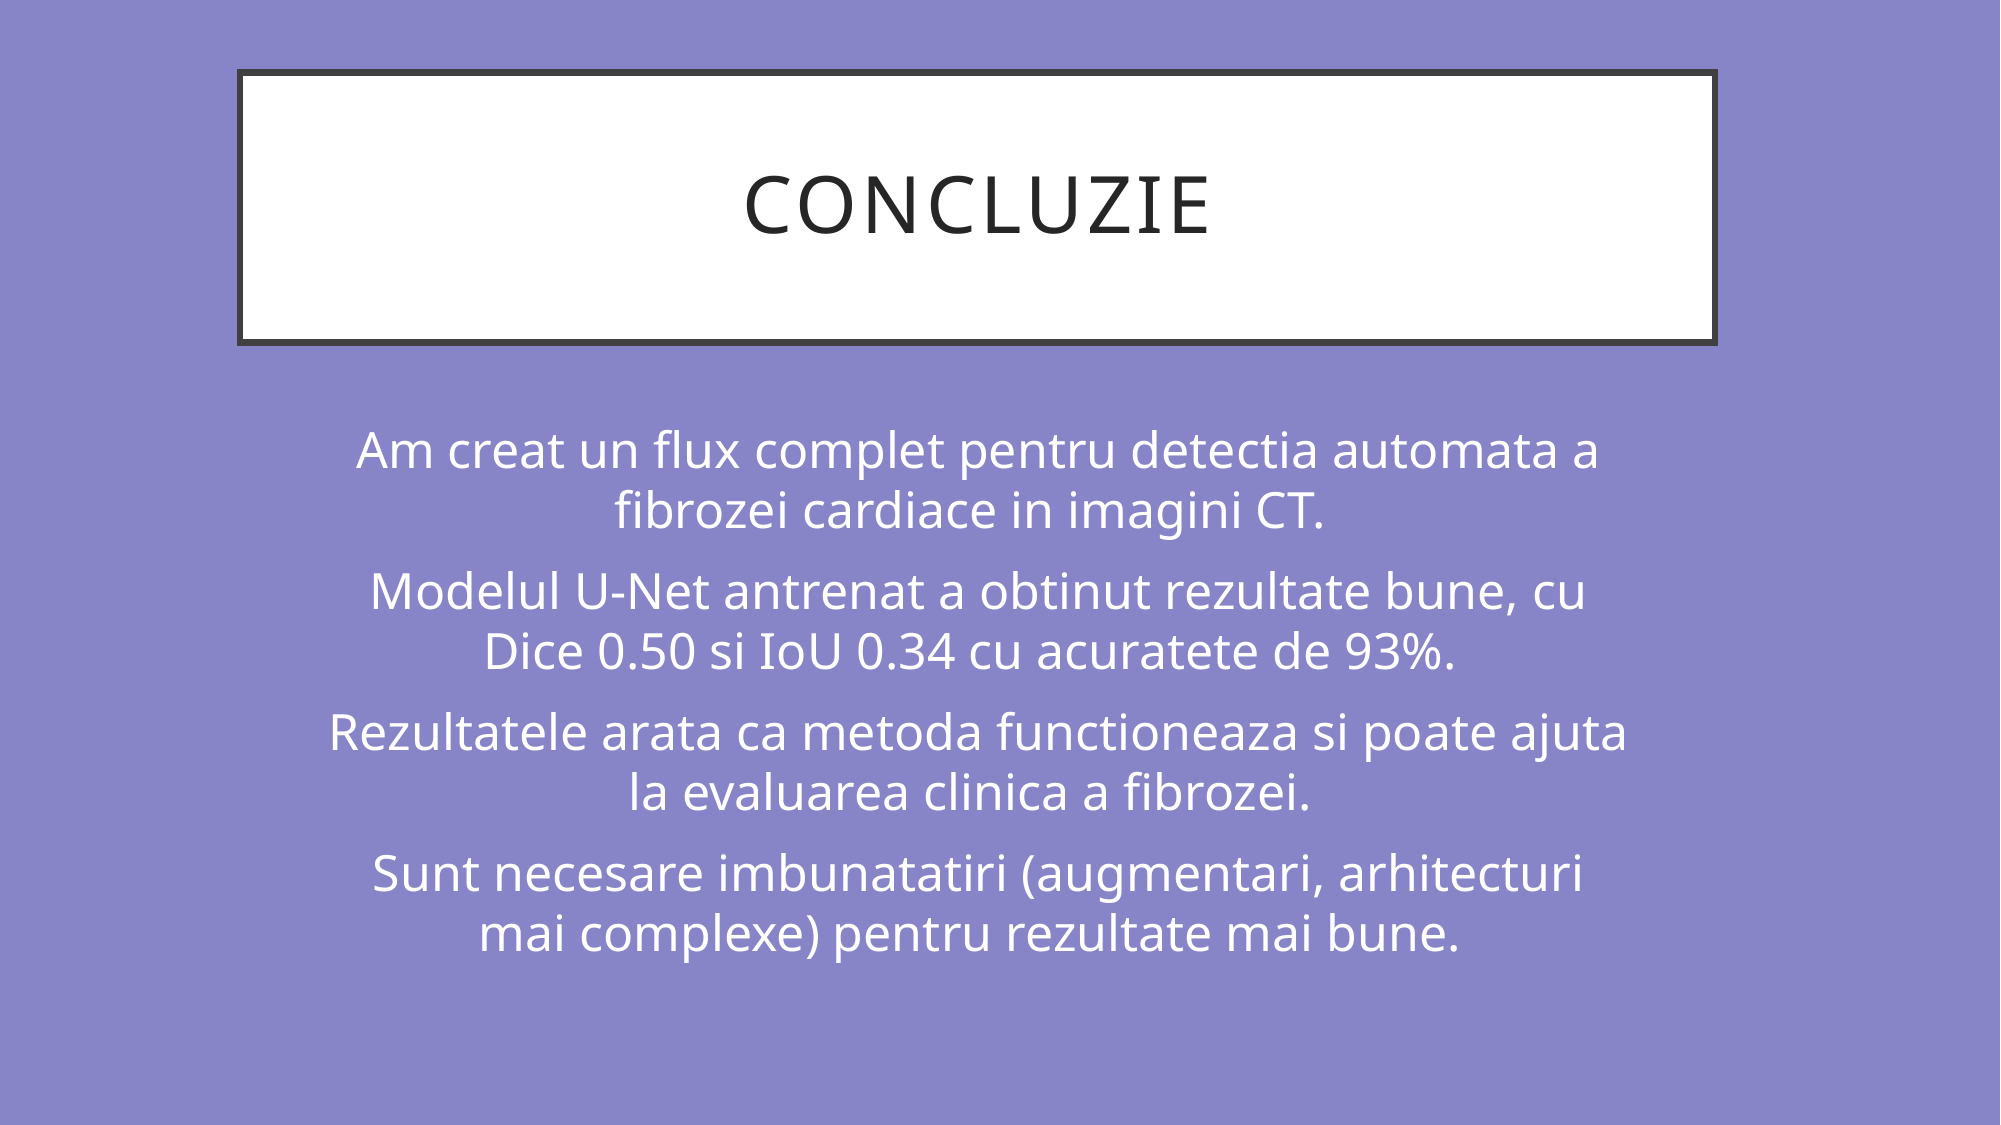

# concluzie
Am creat un flux complet pentru detectia automata a fibrozei cardiace in imagini CT.
Modelul U-Net antrenat a obtinut rezultate bune, cu Dice 0.50 si IoU 0.34 cu acuratete de 93%.
Rezultatele arata ca metoda functioneaza si poate ajuta la evaluarea clinica a fibrozei.
Sunt necesare imbunatatiri (augmentari, arhitecturi mai complexe) pentru rezultate mai bune.